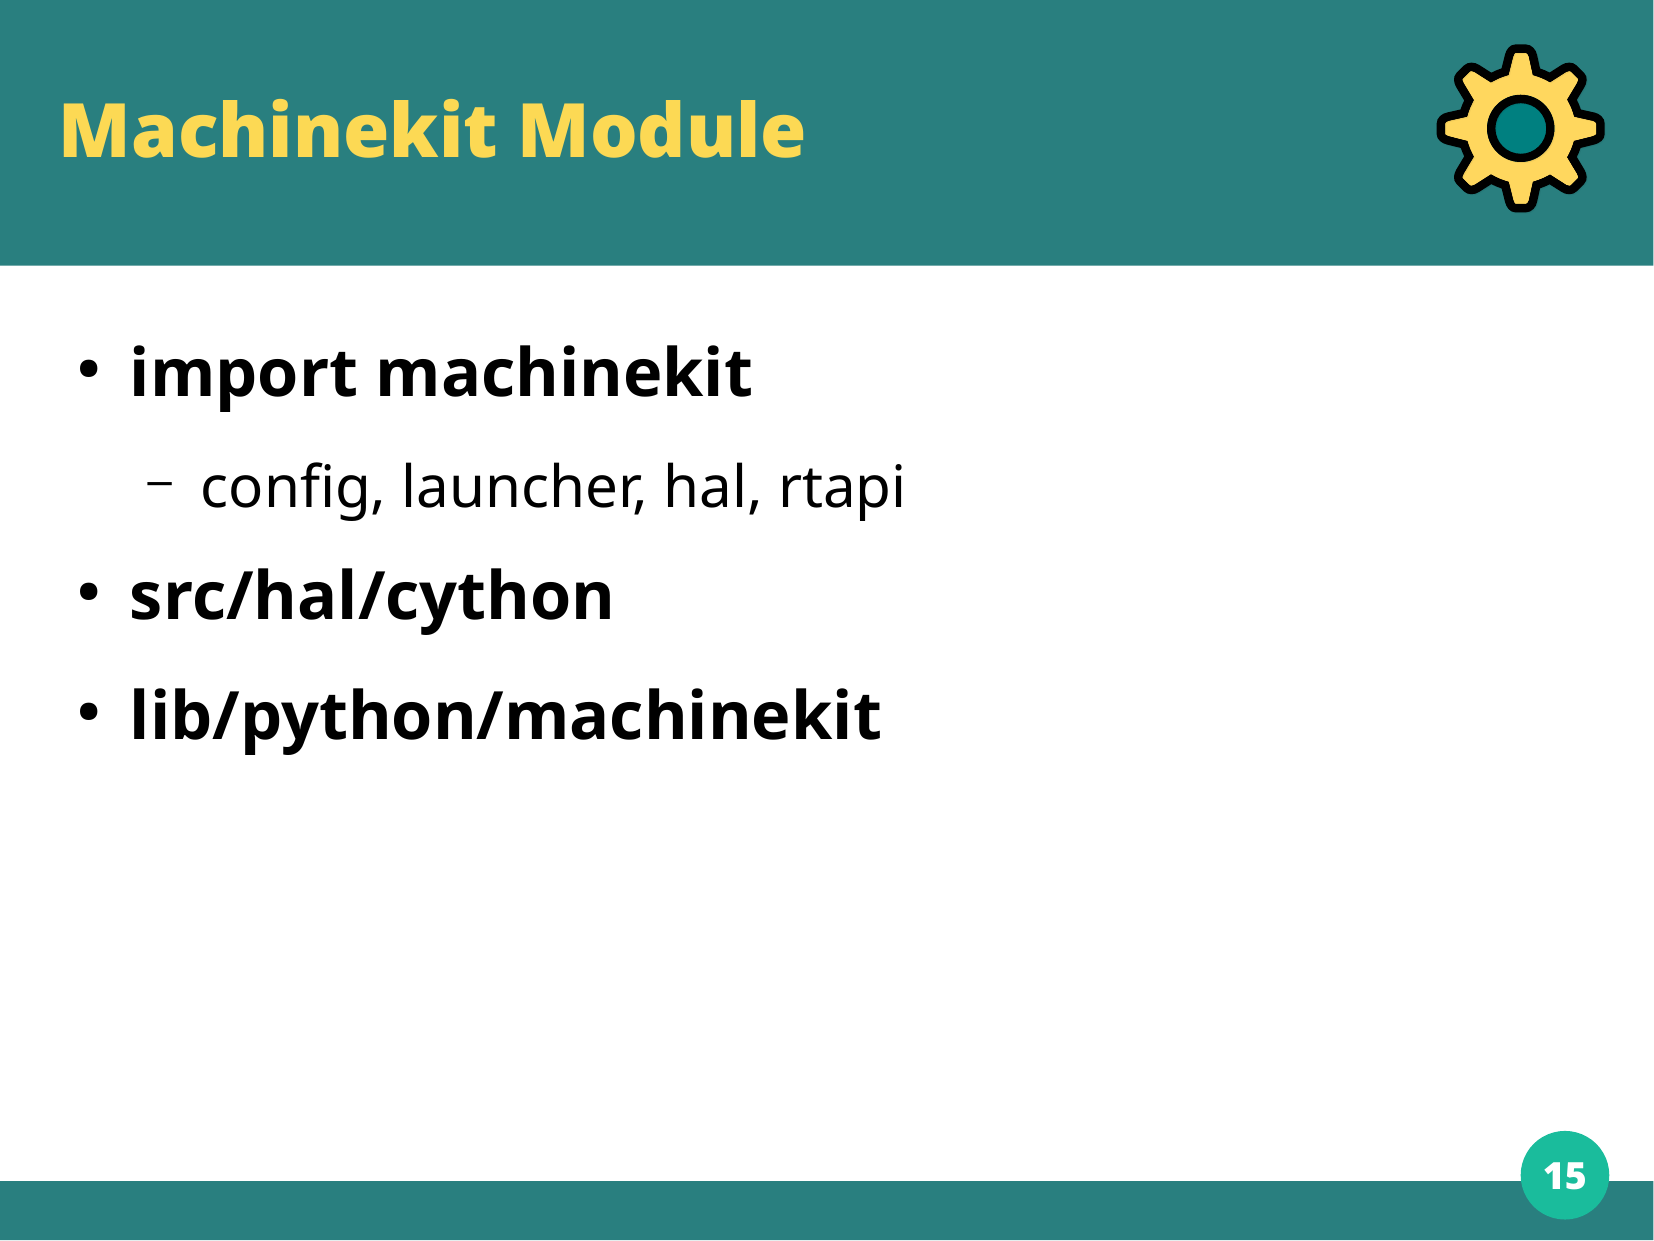

# Machinekit Module
import machinekit
config, launcher, hal, rtapi
src/hal/cython
lib/python/machinekit
15